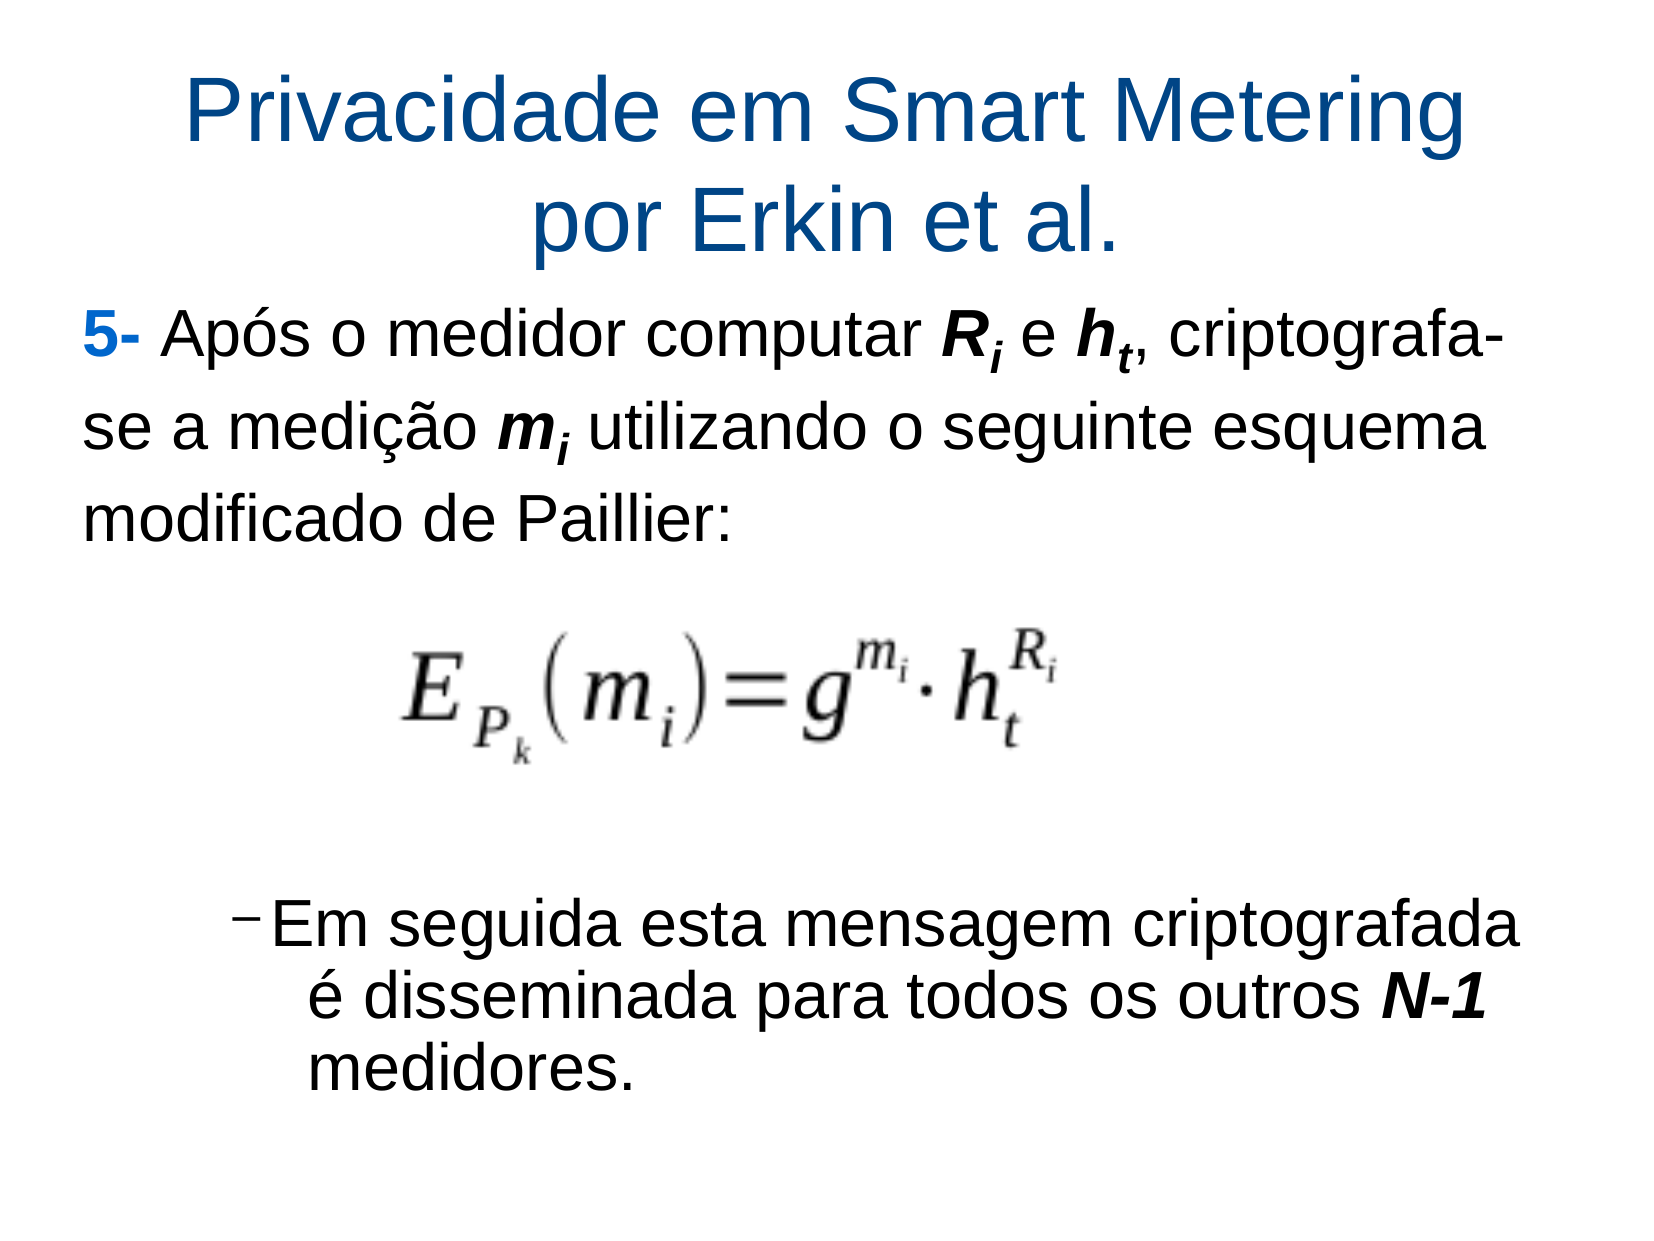

# Privacidade em Smart Metering por Erkin et al.
5- Após o medidor computar Ri e ht, criptografa-se a medição mi utilizando o seguinte esquema modificado de Paillier:
Em seguida esta mensagem criptografada é disseminada para todos os outros N-1 medidores.